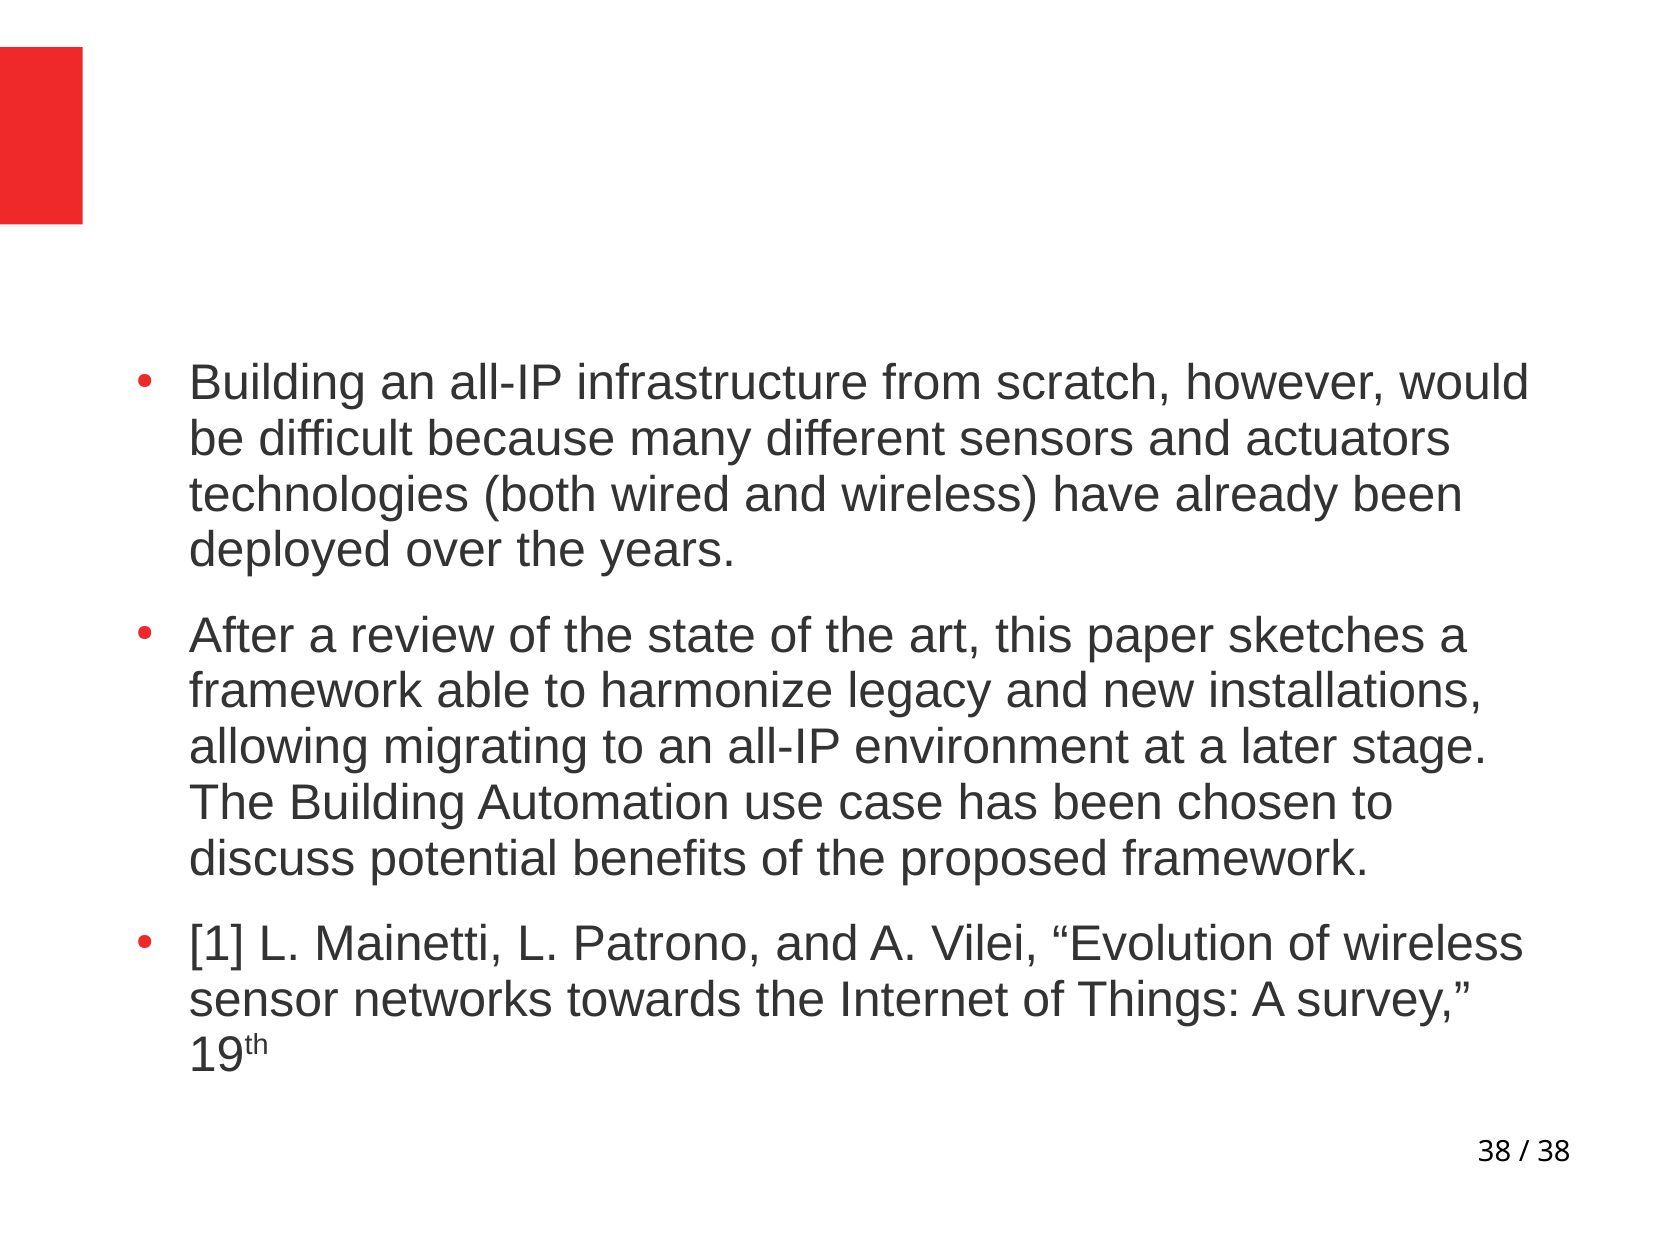

# Building an all-IP infrastructure from scratch, however, would be difficult because many different sensors and actuators technologies (both wired and wireless) have already been deployed over the years.
After a review of the state of the art, this paper sketches a framework able to harmonize legacy and new installations, allowing migrating to an all-IP environment at a later stage. The Building Automation use case has been chosen to discuss potential benefits of the proposed framework.
[1] L. Mainetti, L. Patrono, and A. Vilei, “Evolution of wireless sensor networks towards the Internet of Things: A survey,” 19th
38